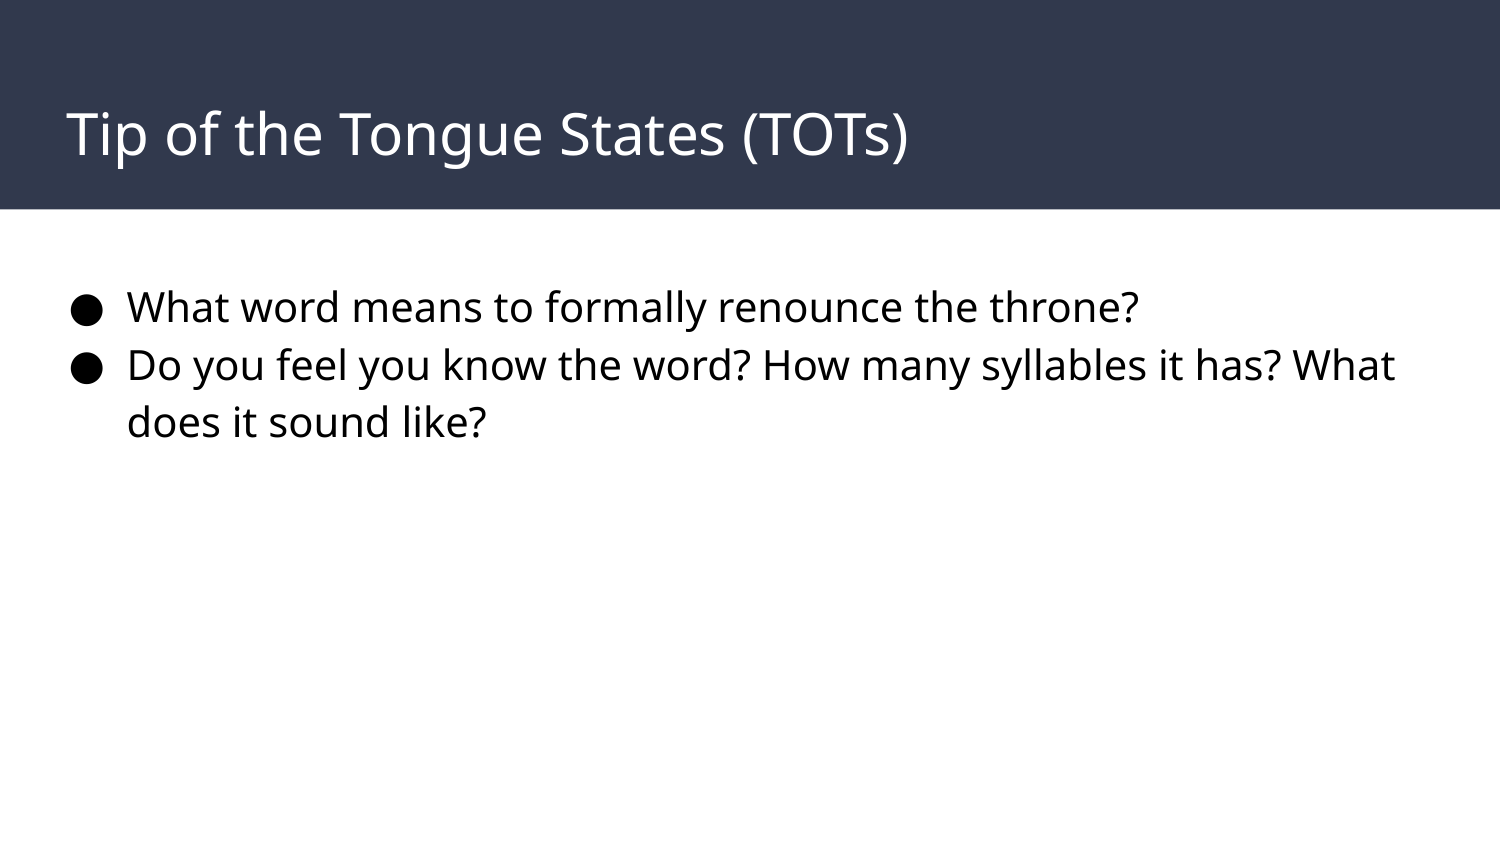

# Tip of the Tongue States (TOTs)
What word means to formally renounce the throne?
Do you feel you know the word? How many syllables it has? What does it sound like?